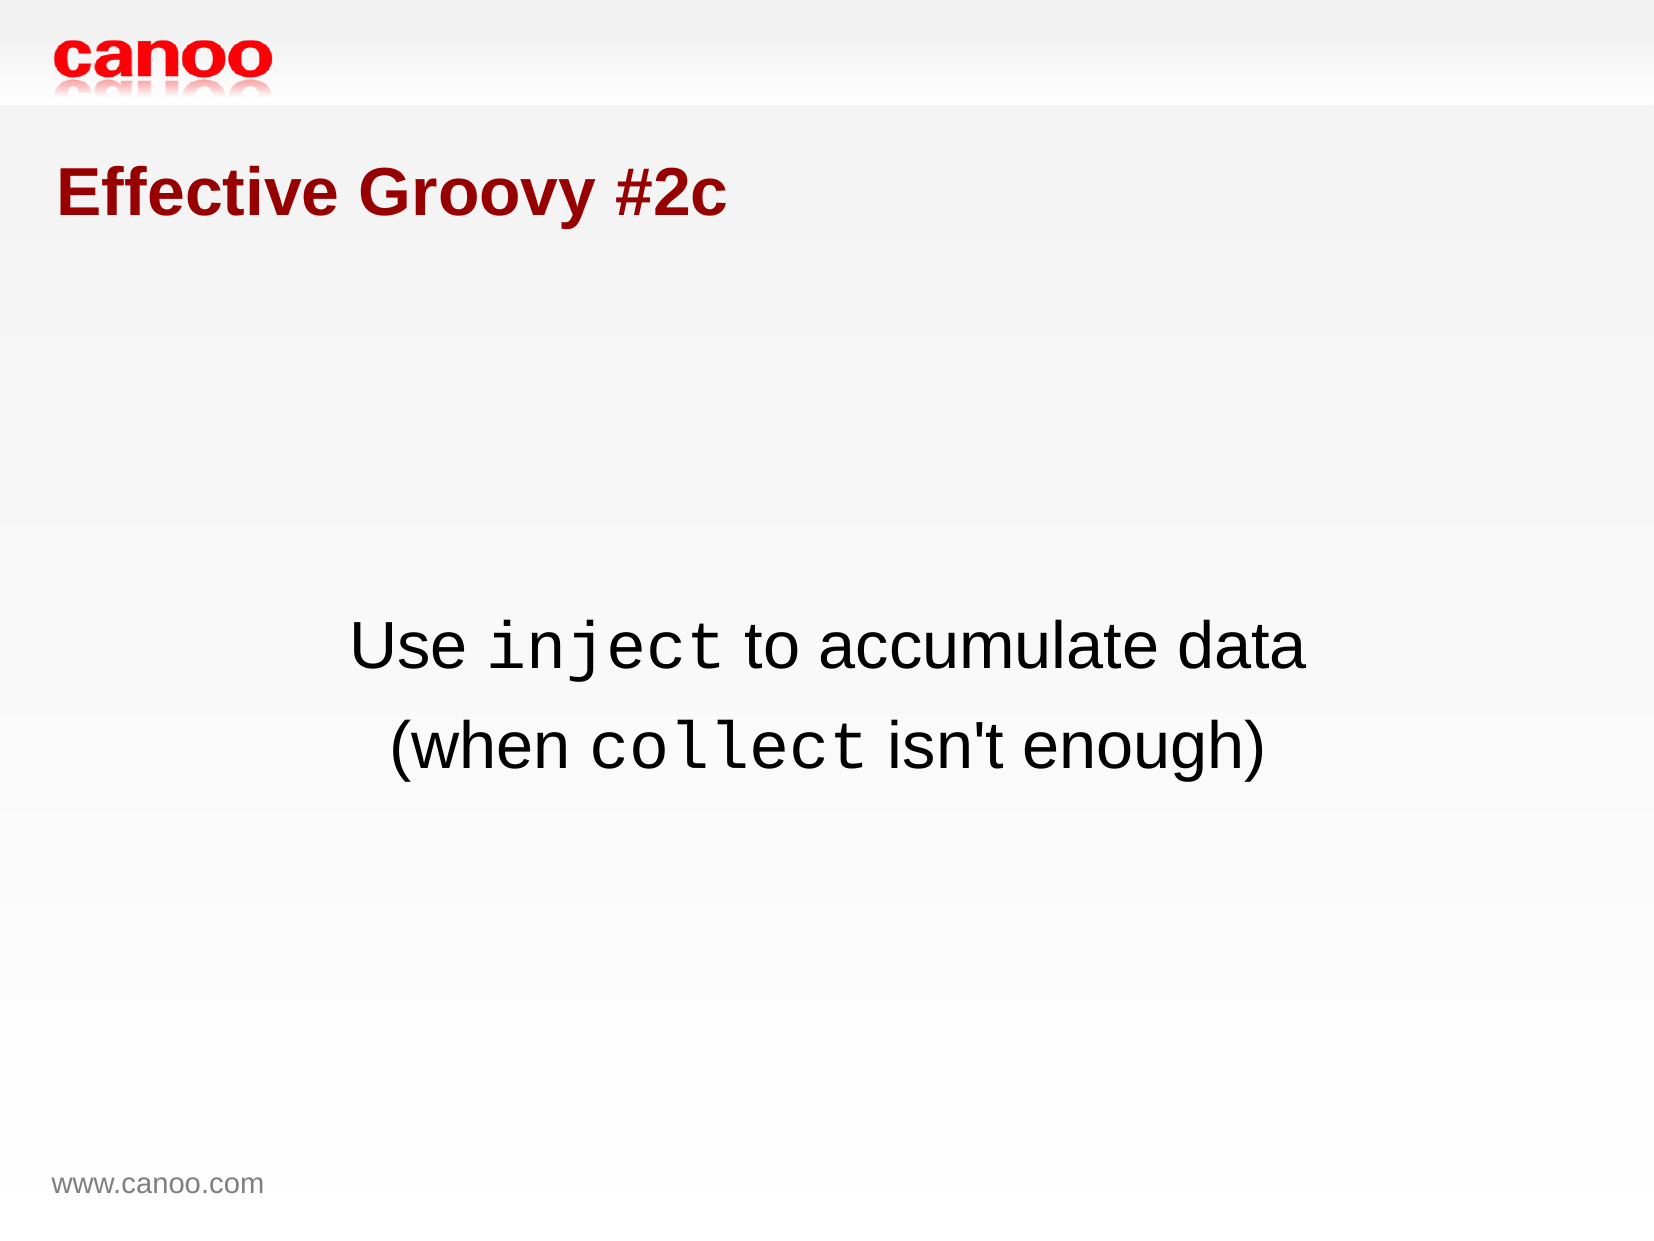

# Effective Groovy #2c
Use inject to accumulate data
(when collect isn't enough)